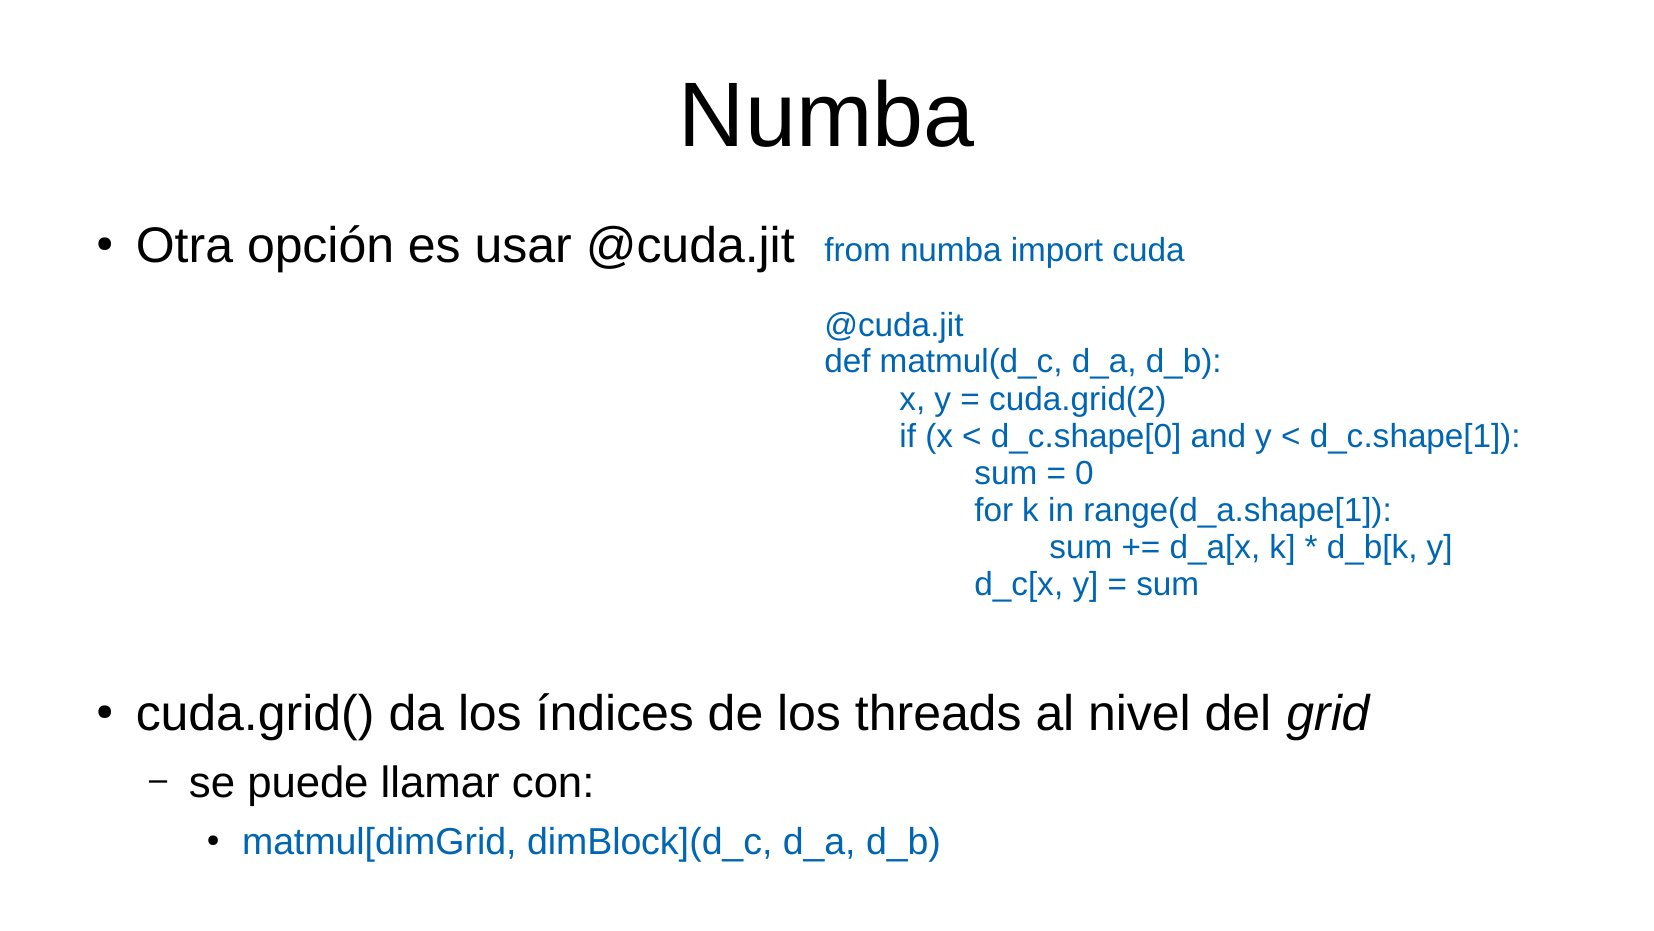

# Numba
Otra opción es usar @cuda.jit
cuda.grid() da los índices de los threads al nivel del grid
se puede llamar con:
matmul[dimGrid, dimBlock](d_c, d_a, d_b)
from numba import cuda
@cuda.jit
def matmul(d_c, d_a, d_b):
	x, y = cuda.grid(2)
	if (x < d_c.shape[0] and y < d_c.shape[1]):
		sum = 0
		for k in range(d_a.shape[1]):
			sum += d_a[x, k] * d_b[k, y]
		d_c[x, y] = sum